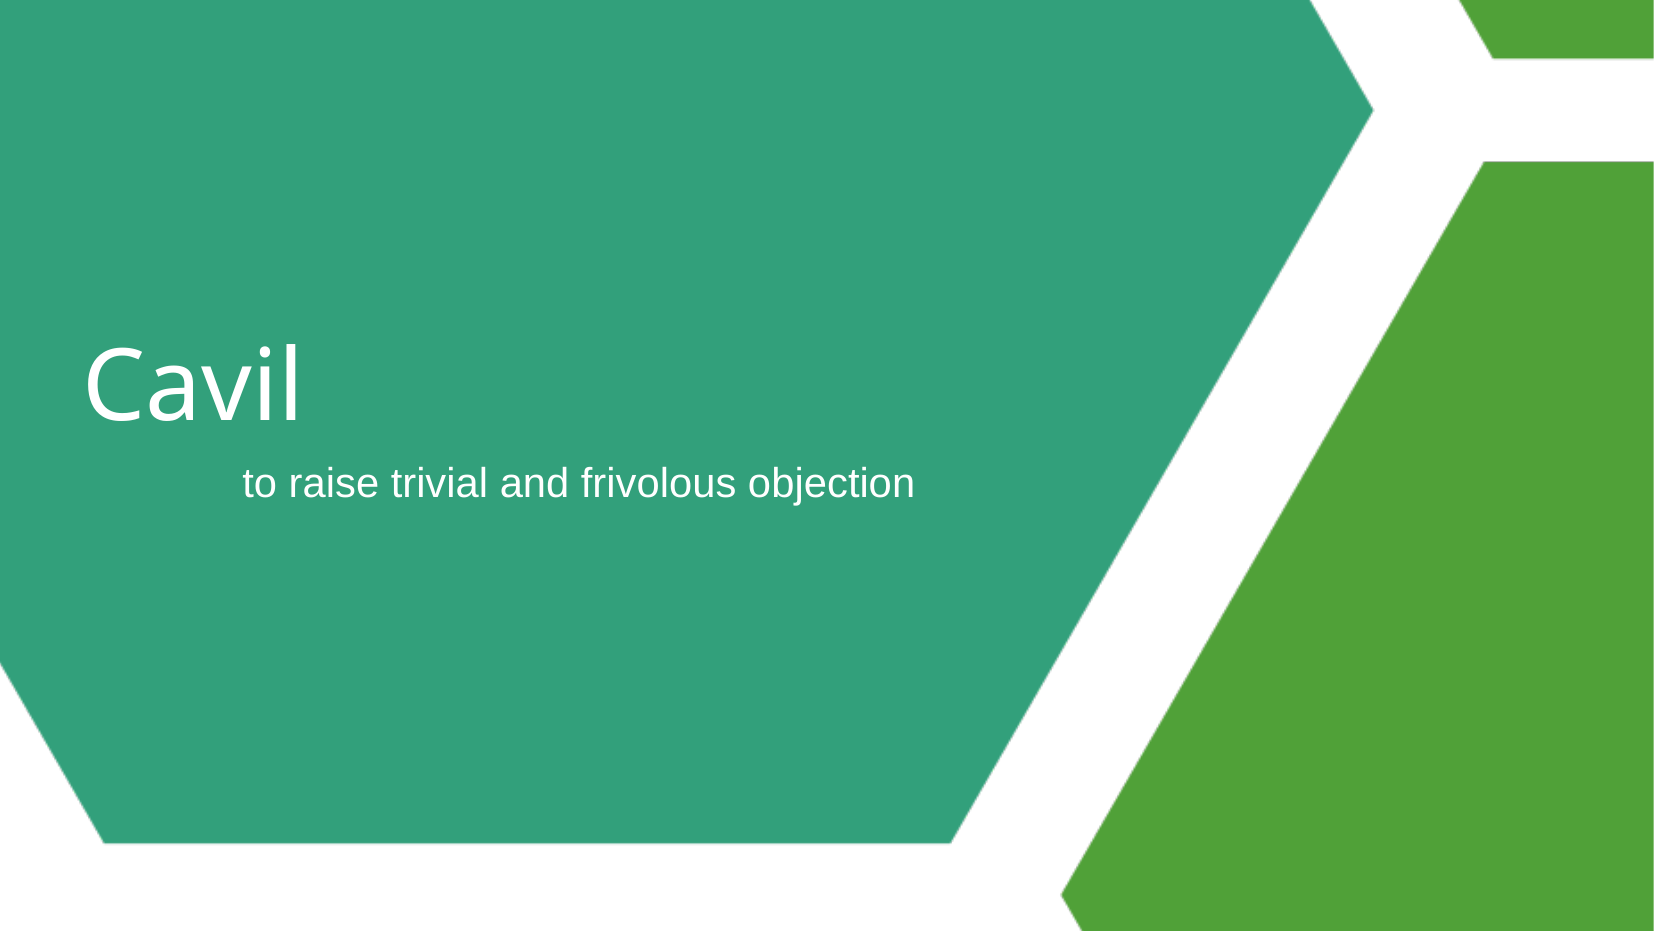

# Cavil
to raise trivial and frivolous objection